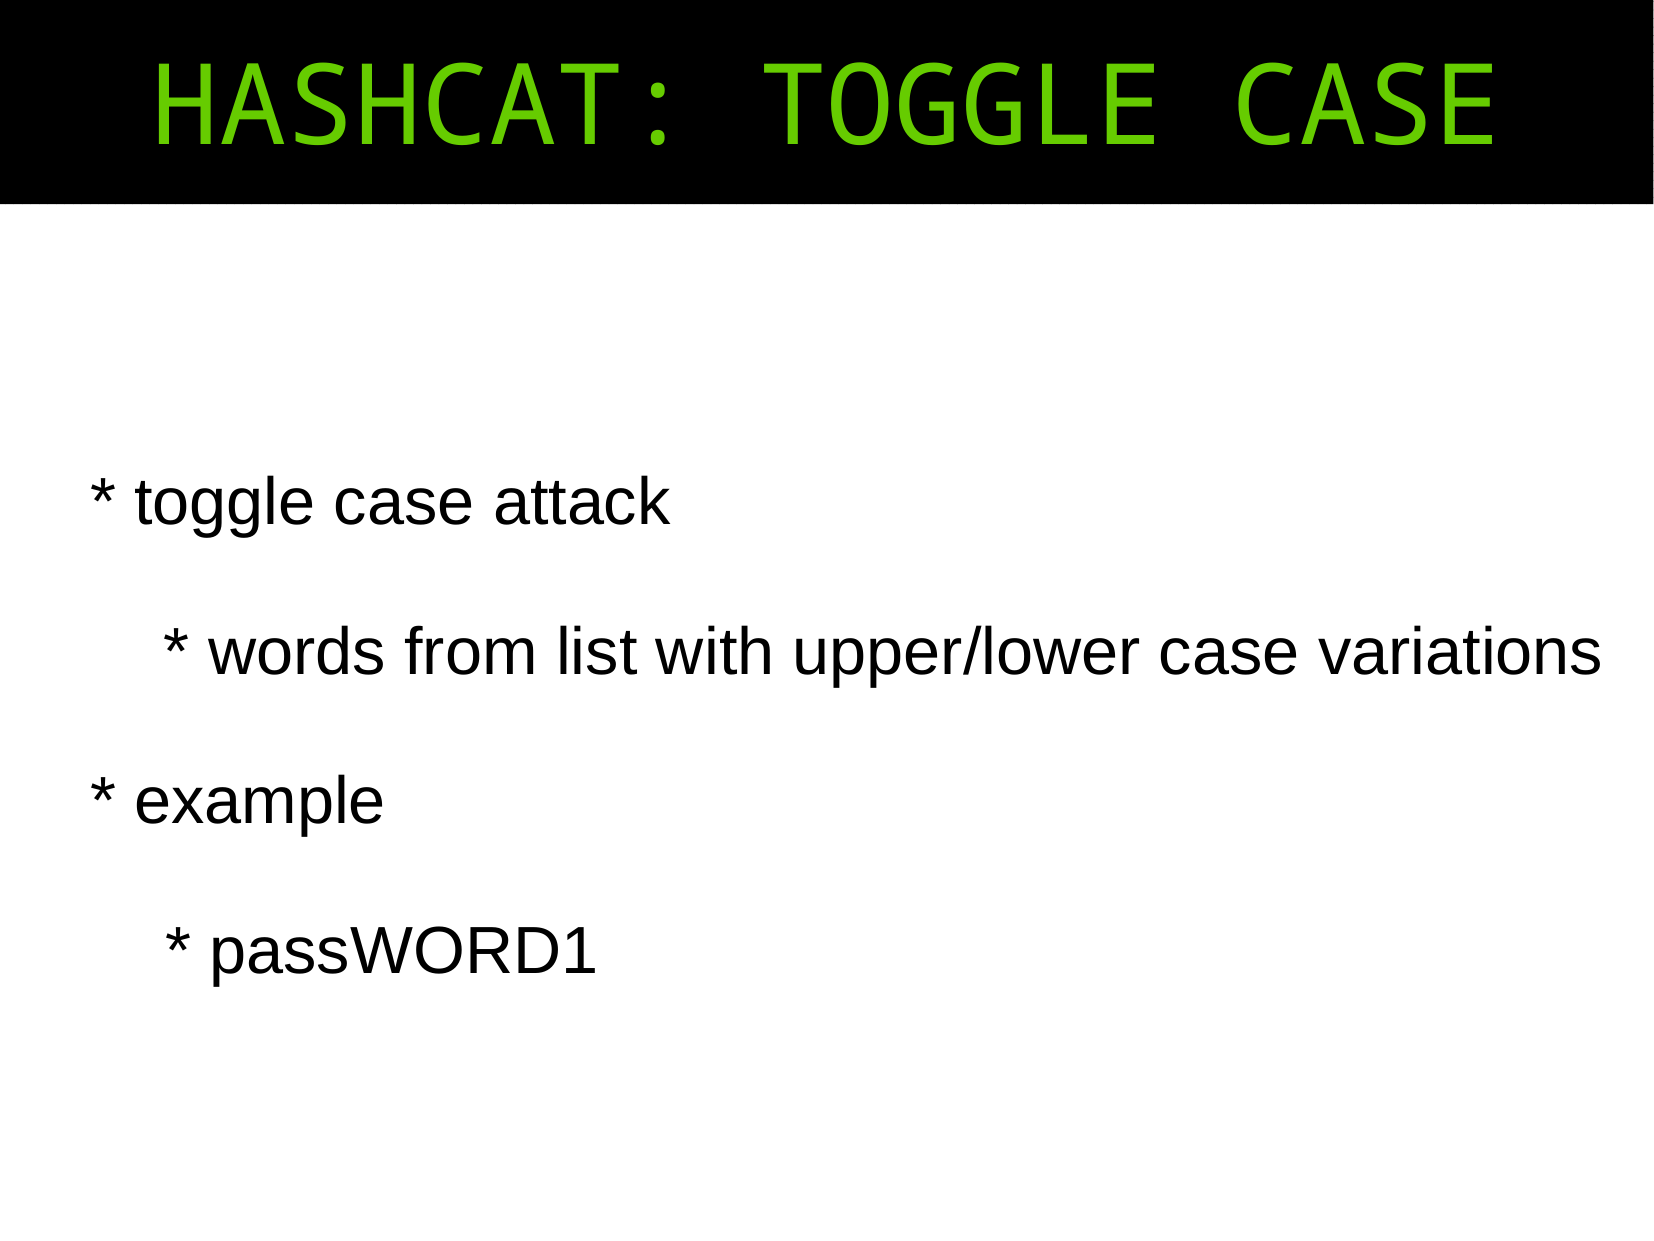

# HASHCAT: TOGGLE CASE
* toggle case attack
 * words from list with upper/lower case variations
* example
	* passWORD1